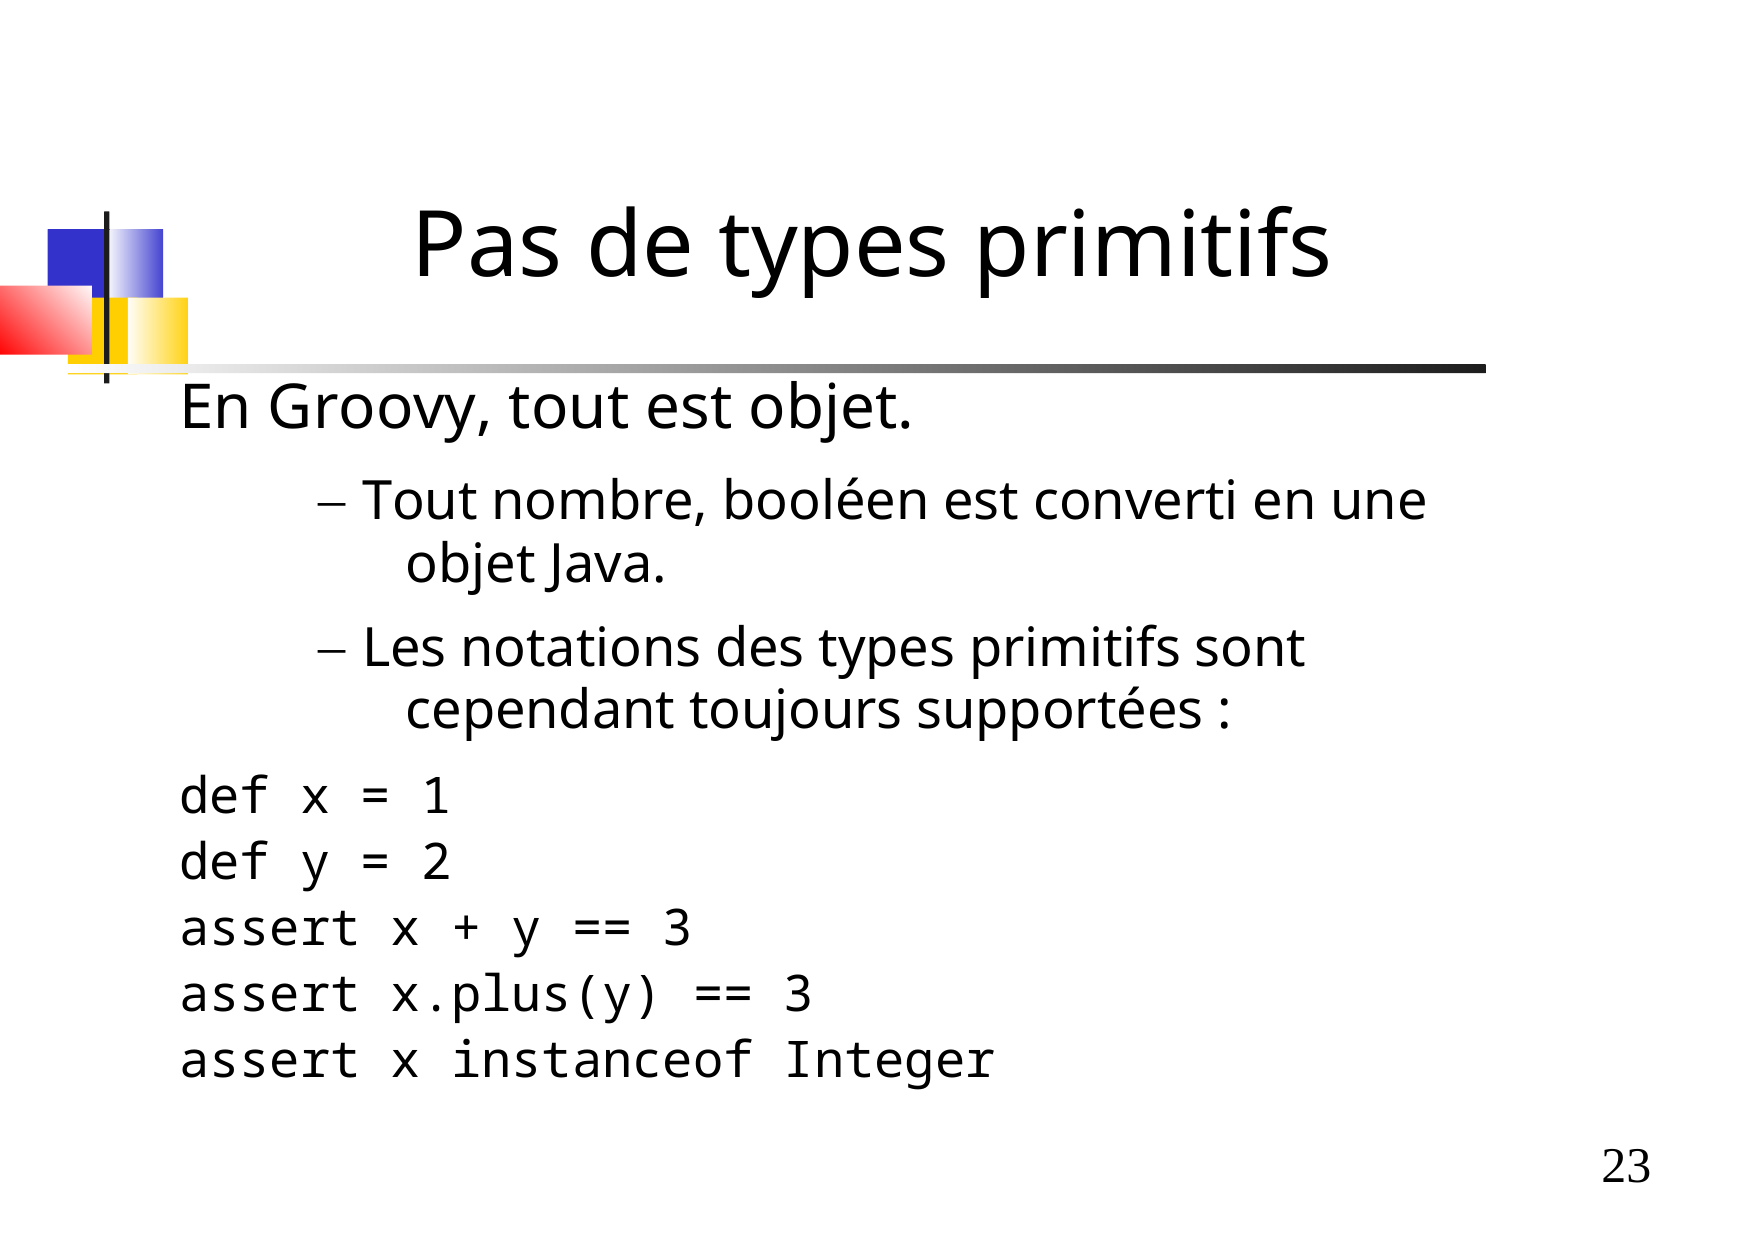

# Pas de types primitifs
En Groovy, tout est objet.
Tout nombre, booléen est converti en une objet Java.
Les notations des types primitifs sont cependant toujours supportées :
def x = 1
def y = 2
assert x + y == 3
assert x.plus(y) == 3
assert x instanceof Integer